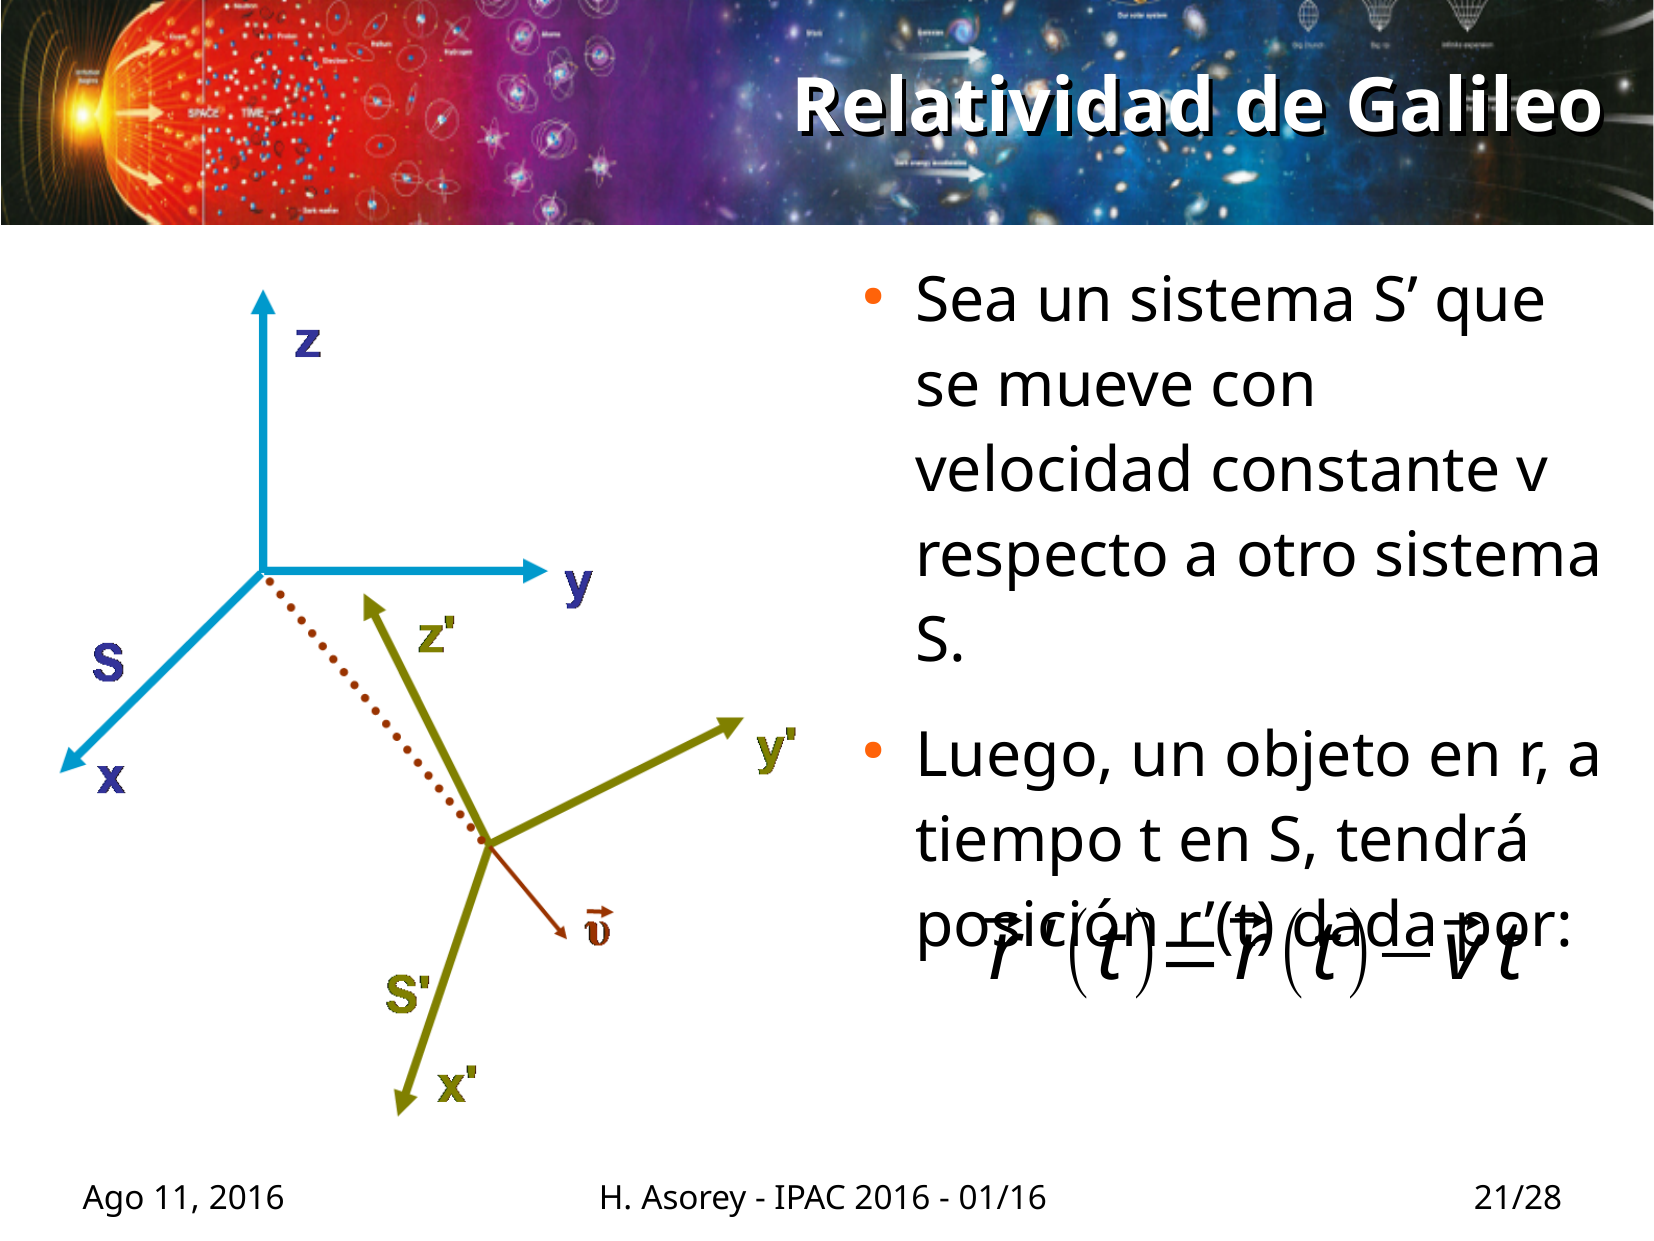

# Relatividad de Galileo
Sea un sistema S’ que se mueve con velocidad constante v respecto a otro sistema S.
Luego, un objeto en r, a tiempo t en S, tendrá posición r’(t) dada por:
Ago 11, 2016
H. Asorey - IPAC 2016 - 01/16
21